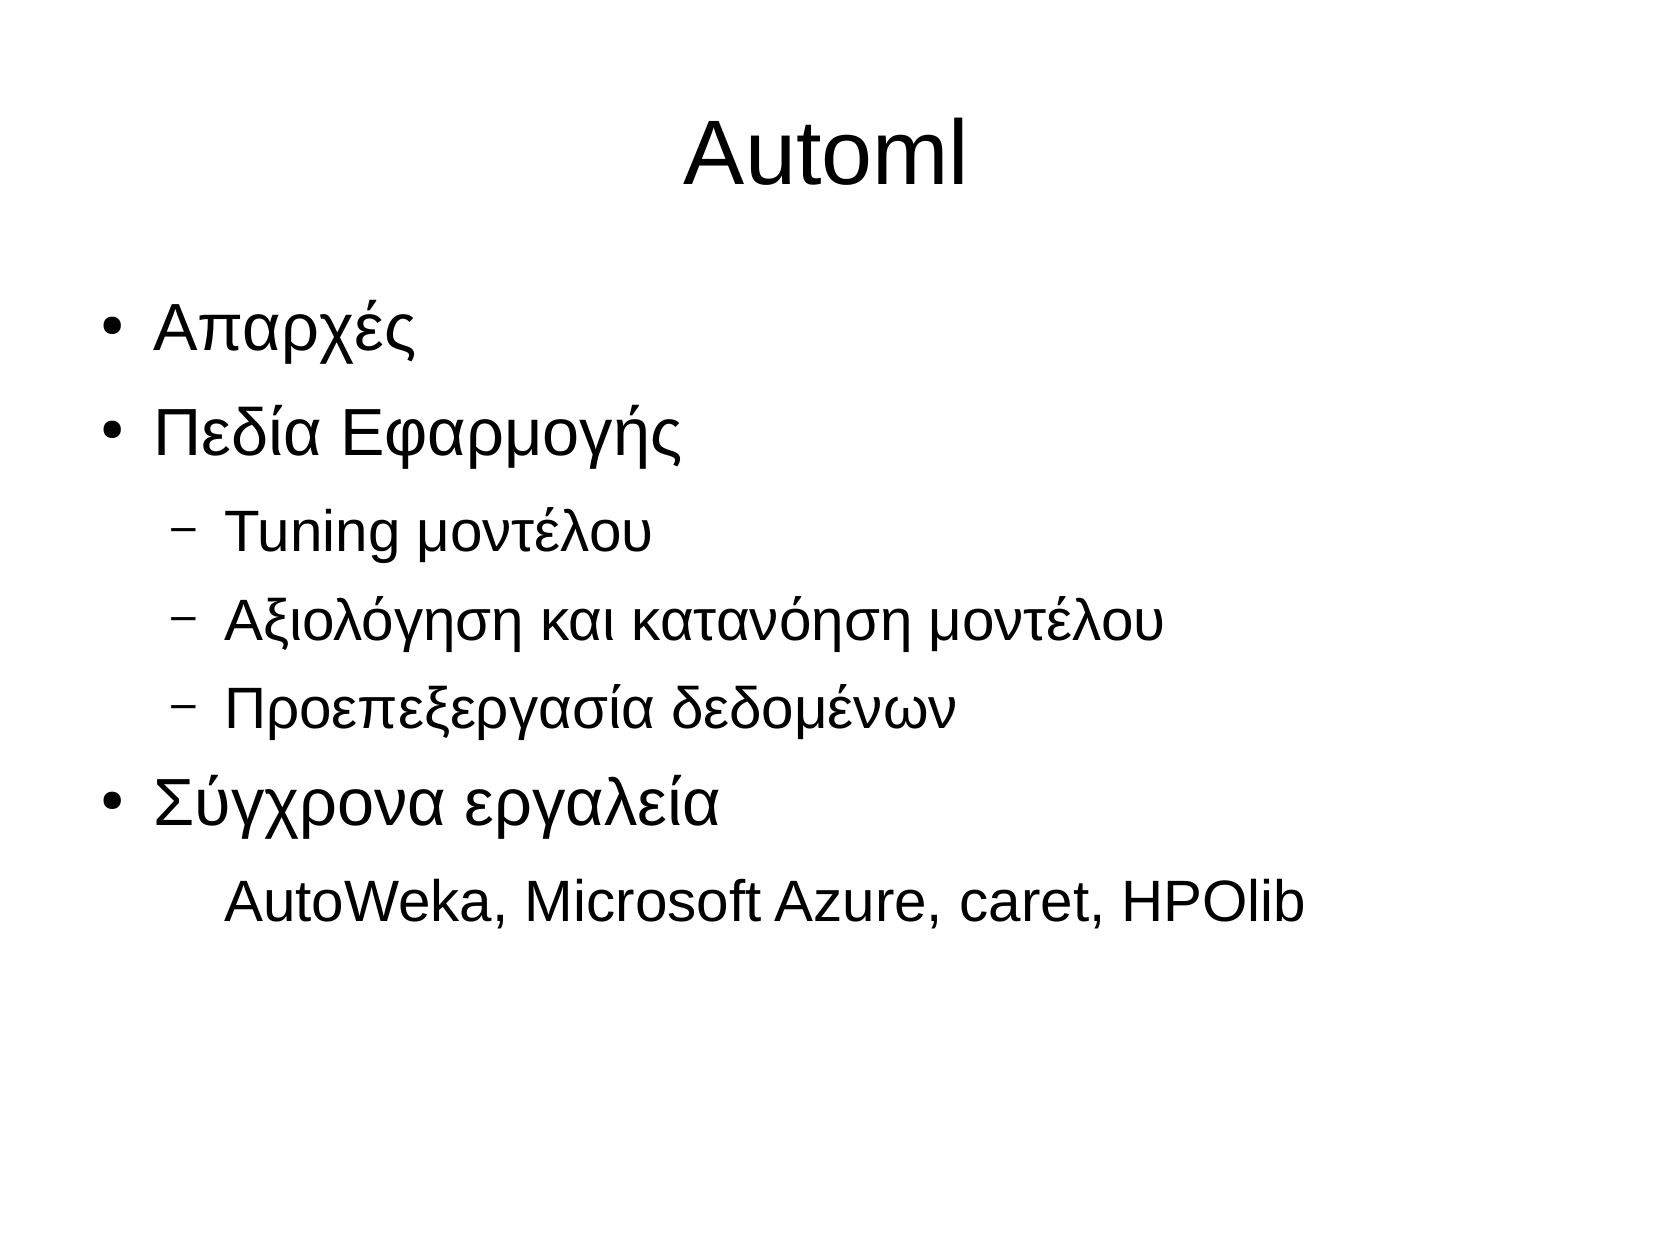

# Automl
Απαρχές
Πεδία Εφαρμογής
Tuning μοντέλου
Αξιολόγηση και κατανόηση μοντέλου
Προεπεξεργασία δεδομένων
Σύγχρονα εργαλεία
AutoWeka, Microsoft Azure, caret, HPOlib